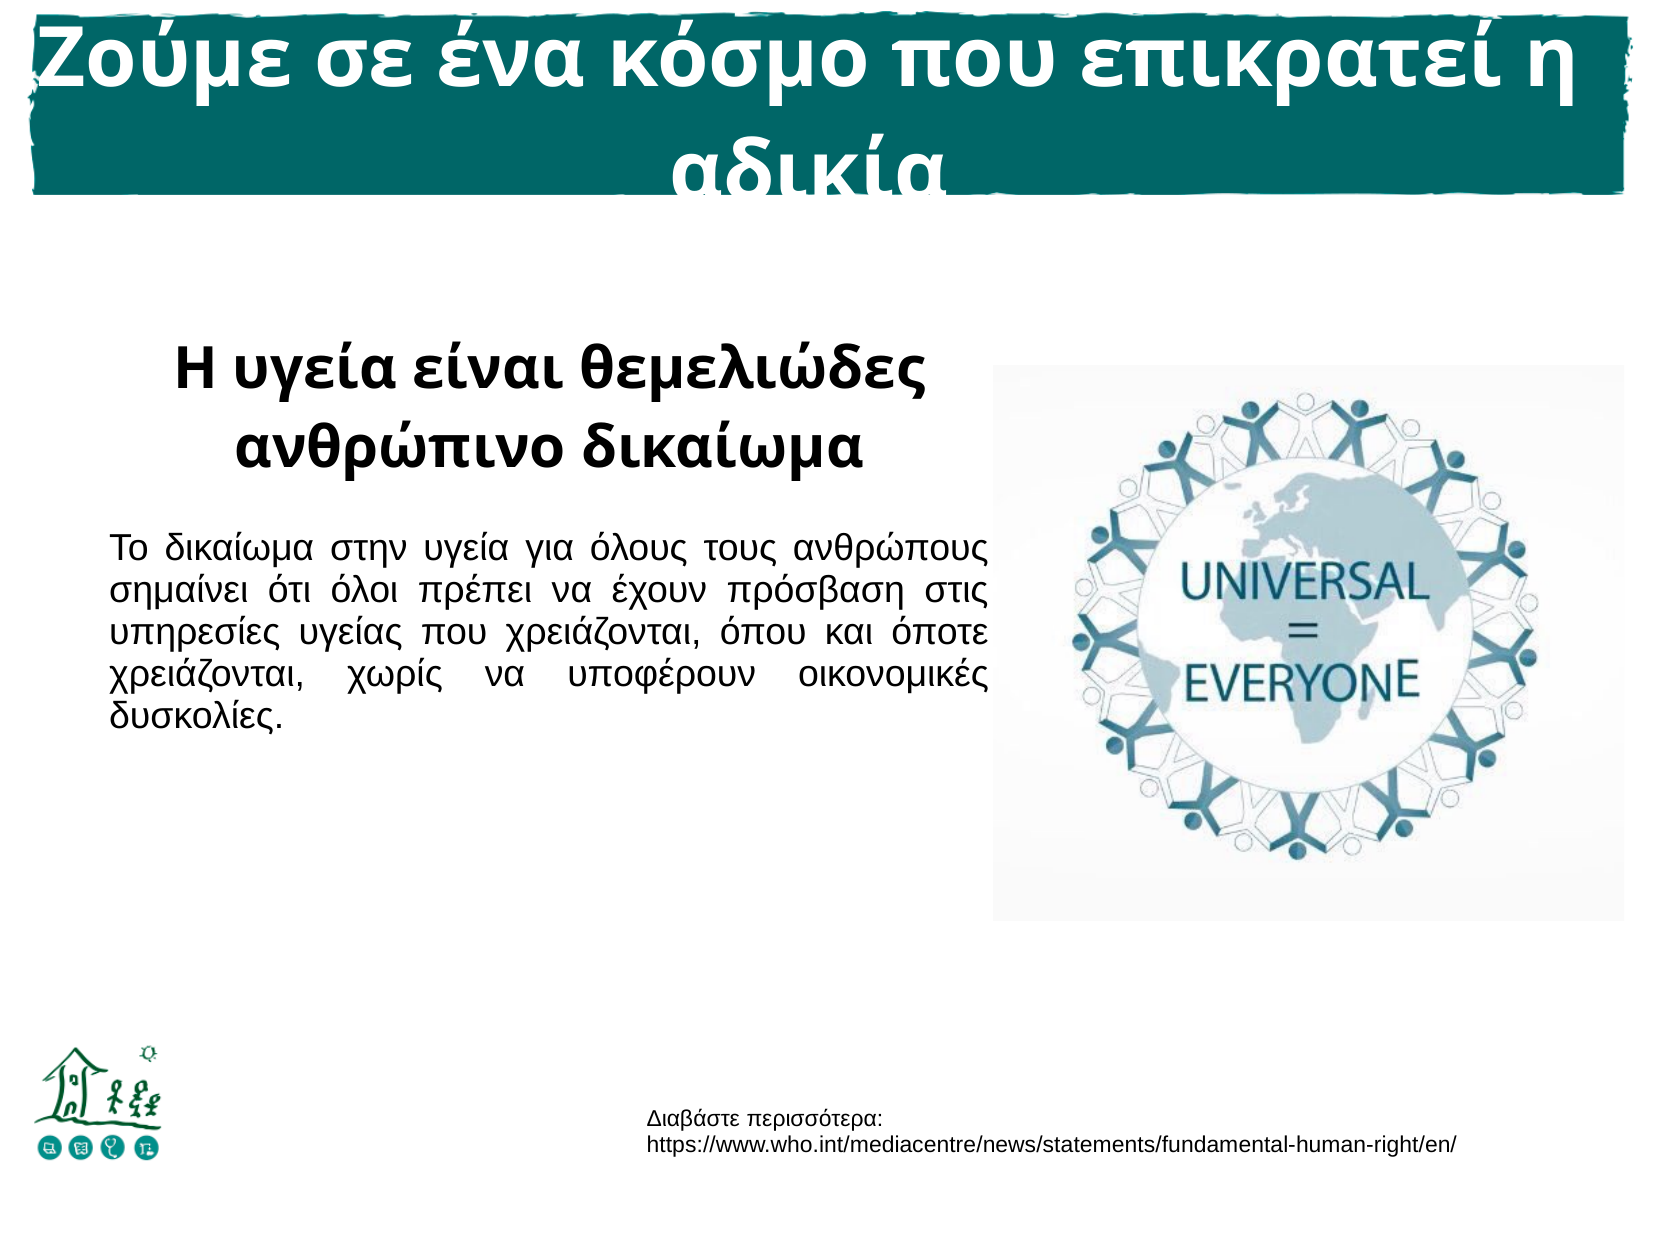

# Ζούμε σε ένα κόσμο που επικρατεί η αδικία
Η υγεία είναι θεμελιώδες ανθρώπινο δικαίωμα
Το δικαίωμα στην υγεία για όλους τους ανθρώπους σημαίνει ότι όλοι πρέπει να έχουν πρόσβαση στις υπηρεσίες υγείας που χρειάζονται, όπου και όποτε χρειάζονται, χωρίς να υποφέρουν οικονομικές δυσκολίες.
Διαβάστε περισσότερα:
https://www.who.int/mediacentre/news/statements/fundamental-human-right/en/